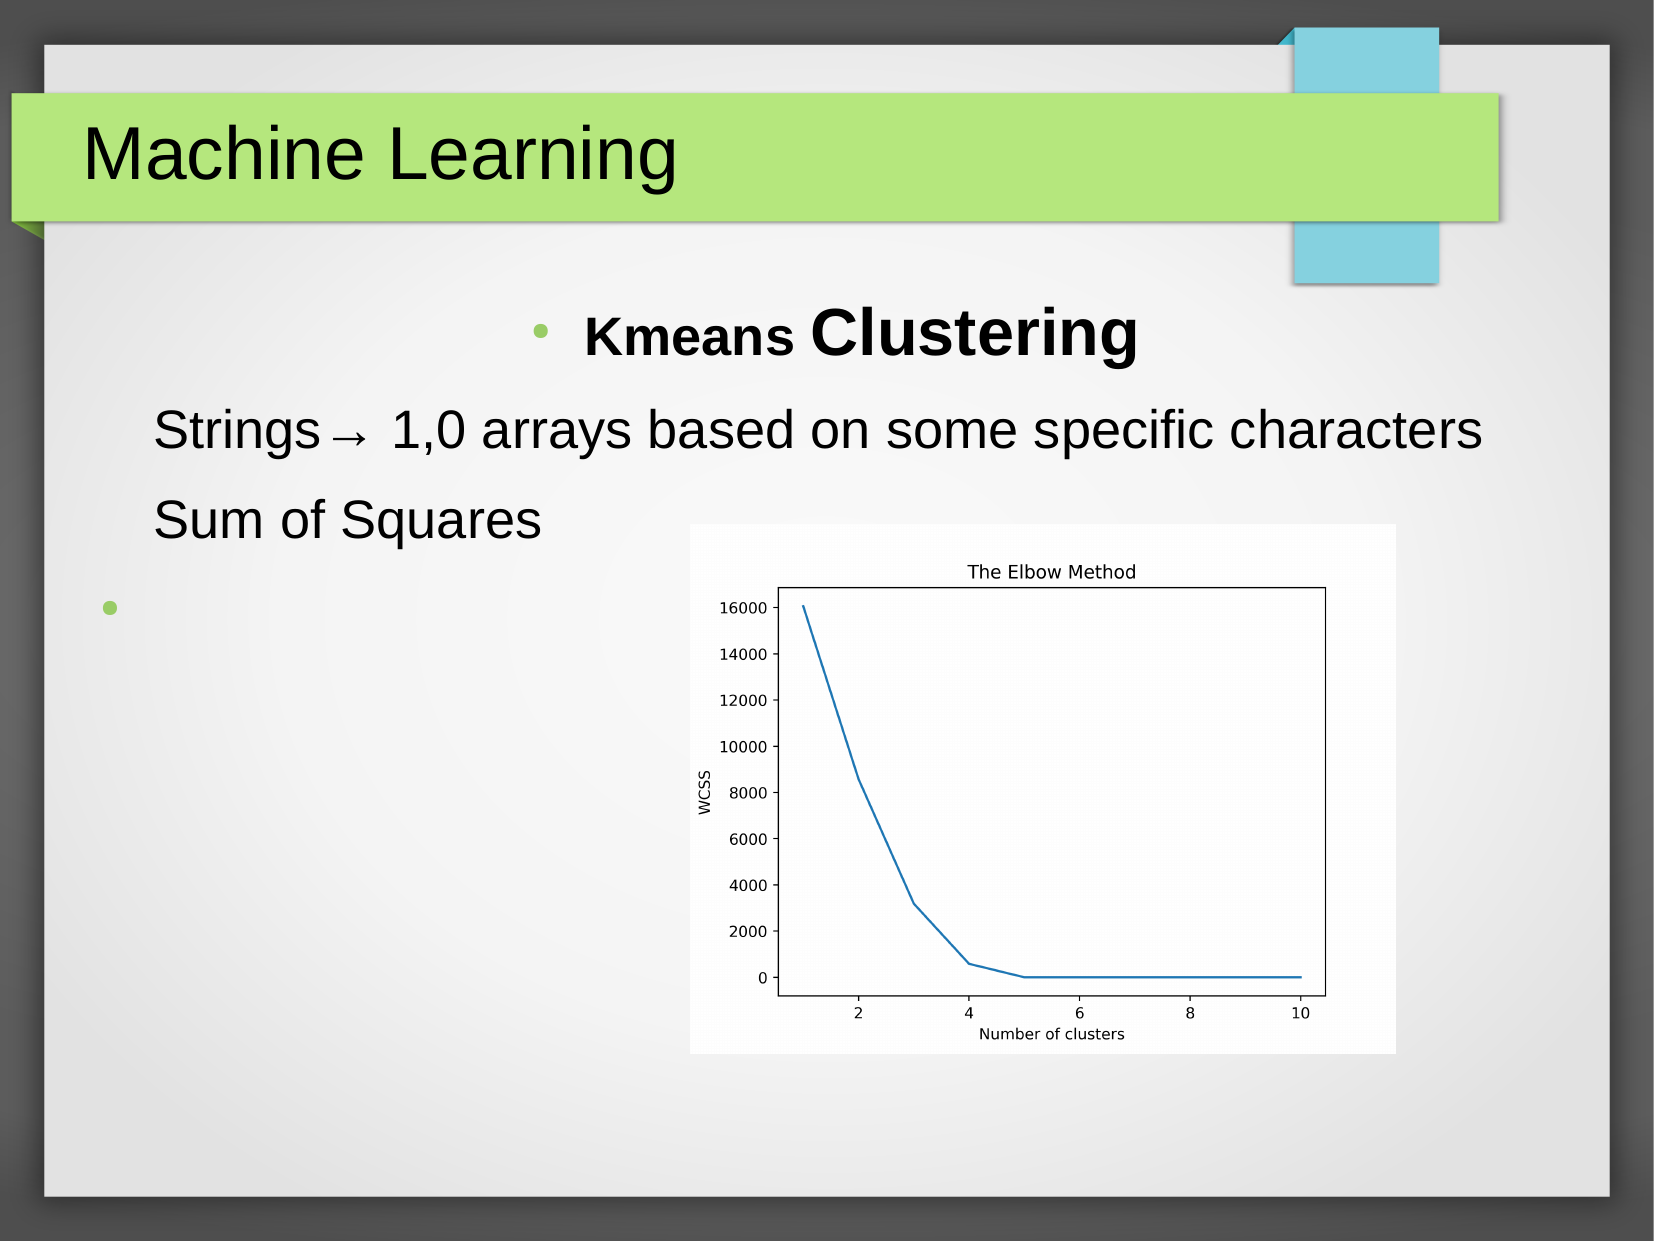

# Machine Learning
Kmeans Clustering
Strings→ 1,0 arrays based on some specific characters
Sum of Squares